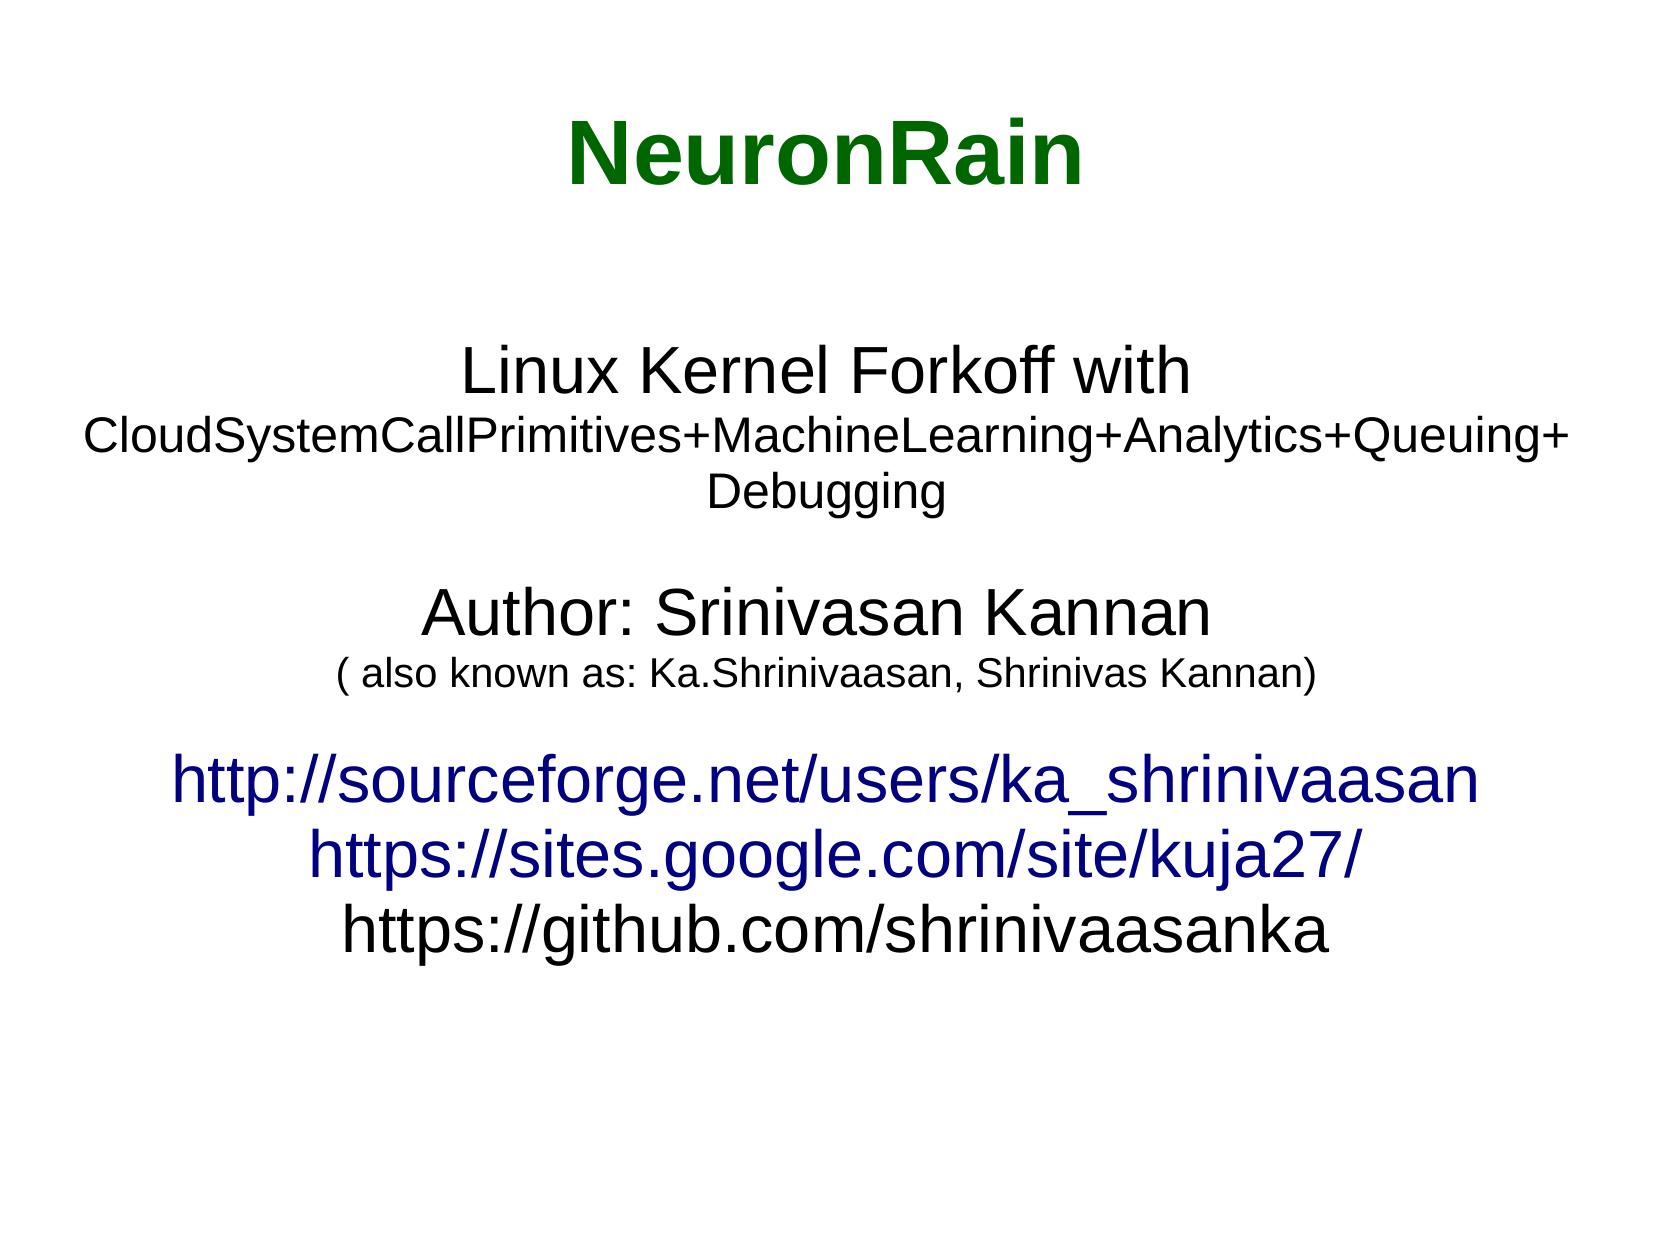

# NeuronRain
Linux Kernel Forkoff with CloudSystemCallPrimitives+MachineLearning+Analytics+Queuing+Debugging
Author: Srinivasan Kannan
( also known as: Ka.Shrinivaasan, Shrinivas Kannan)
http://sourceforge.net/users/ka_shrinivaasan
 https://sites.google.com/site/kuja27/
 https://github.com/shrinivaasanka